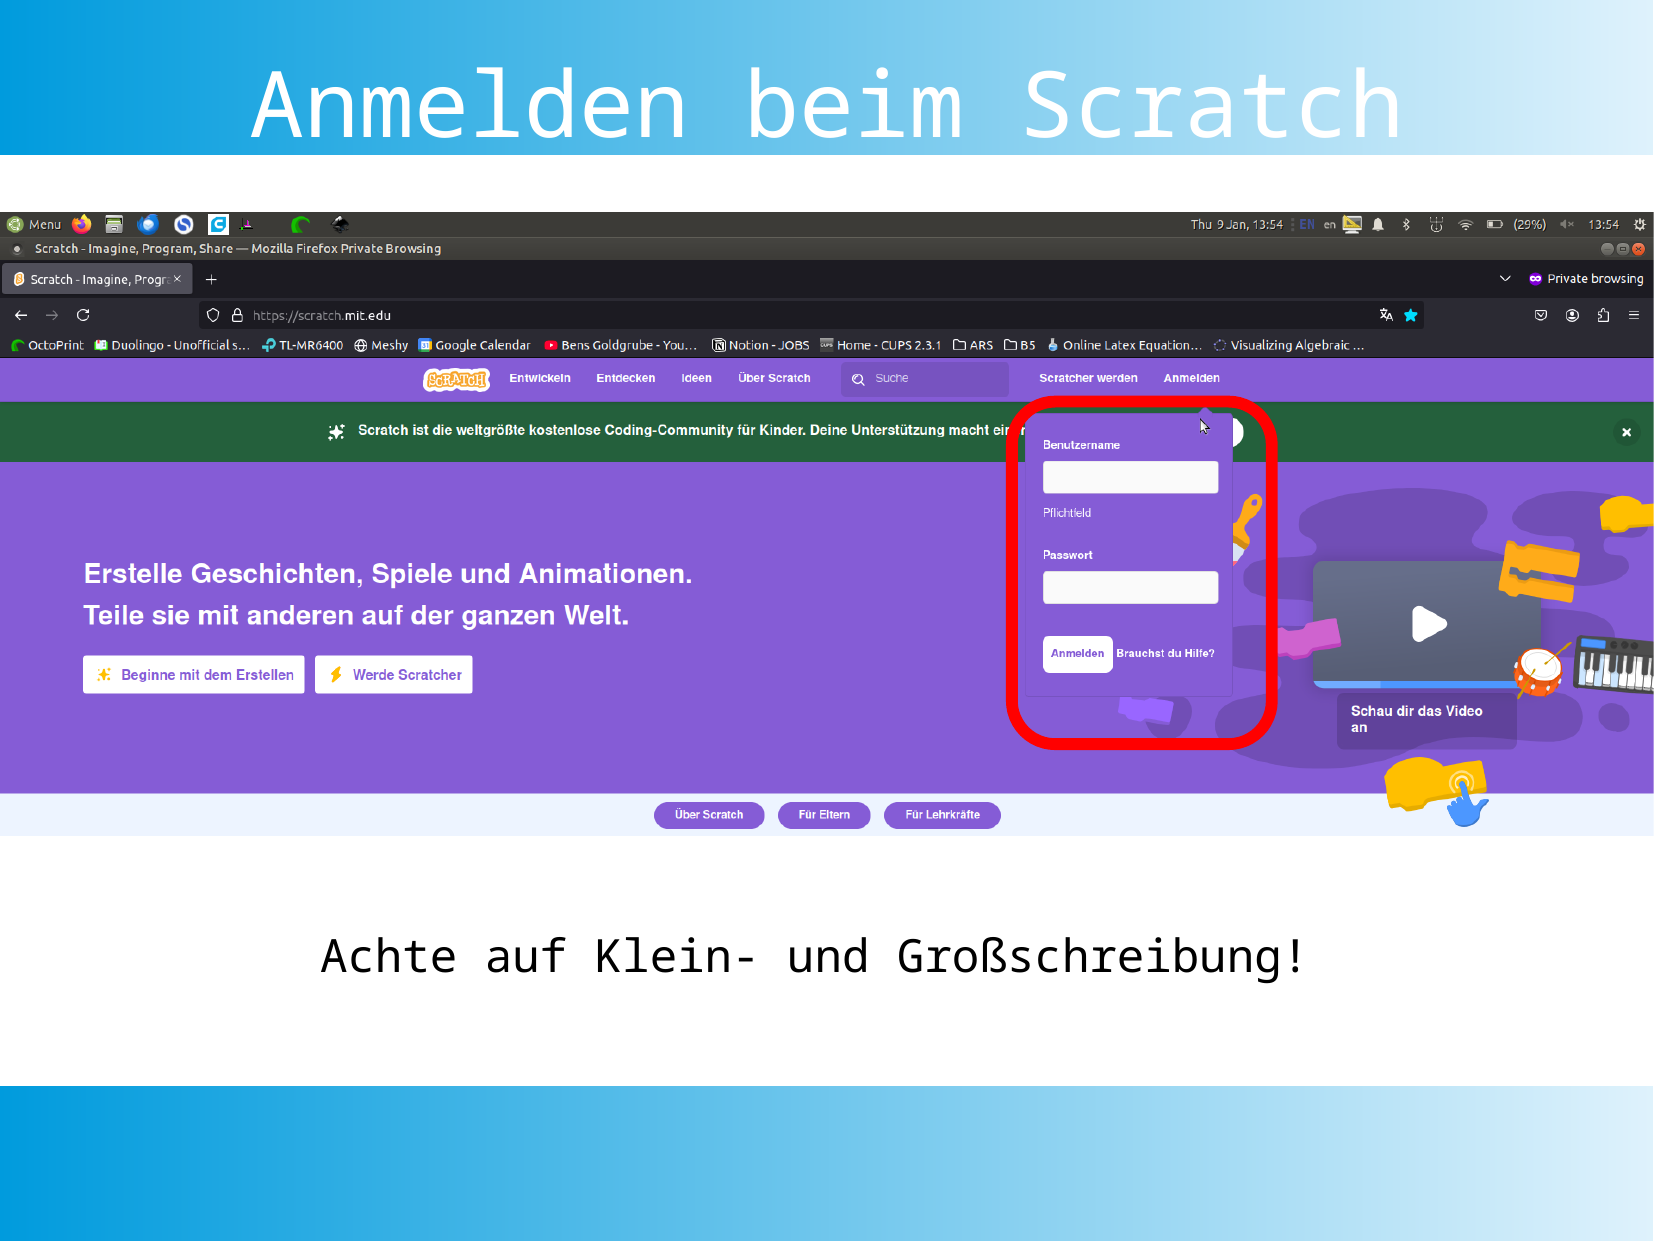

# Anmelden beim Scratch
Achte auf Klein- und Großschreibung!